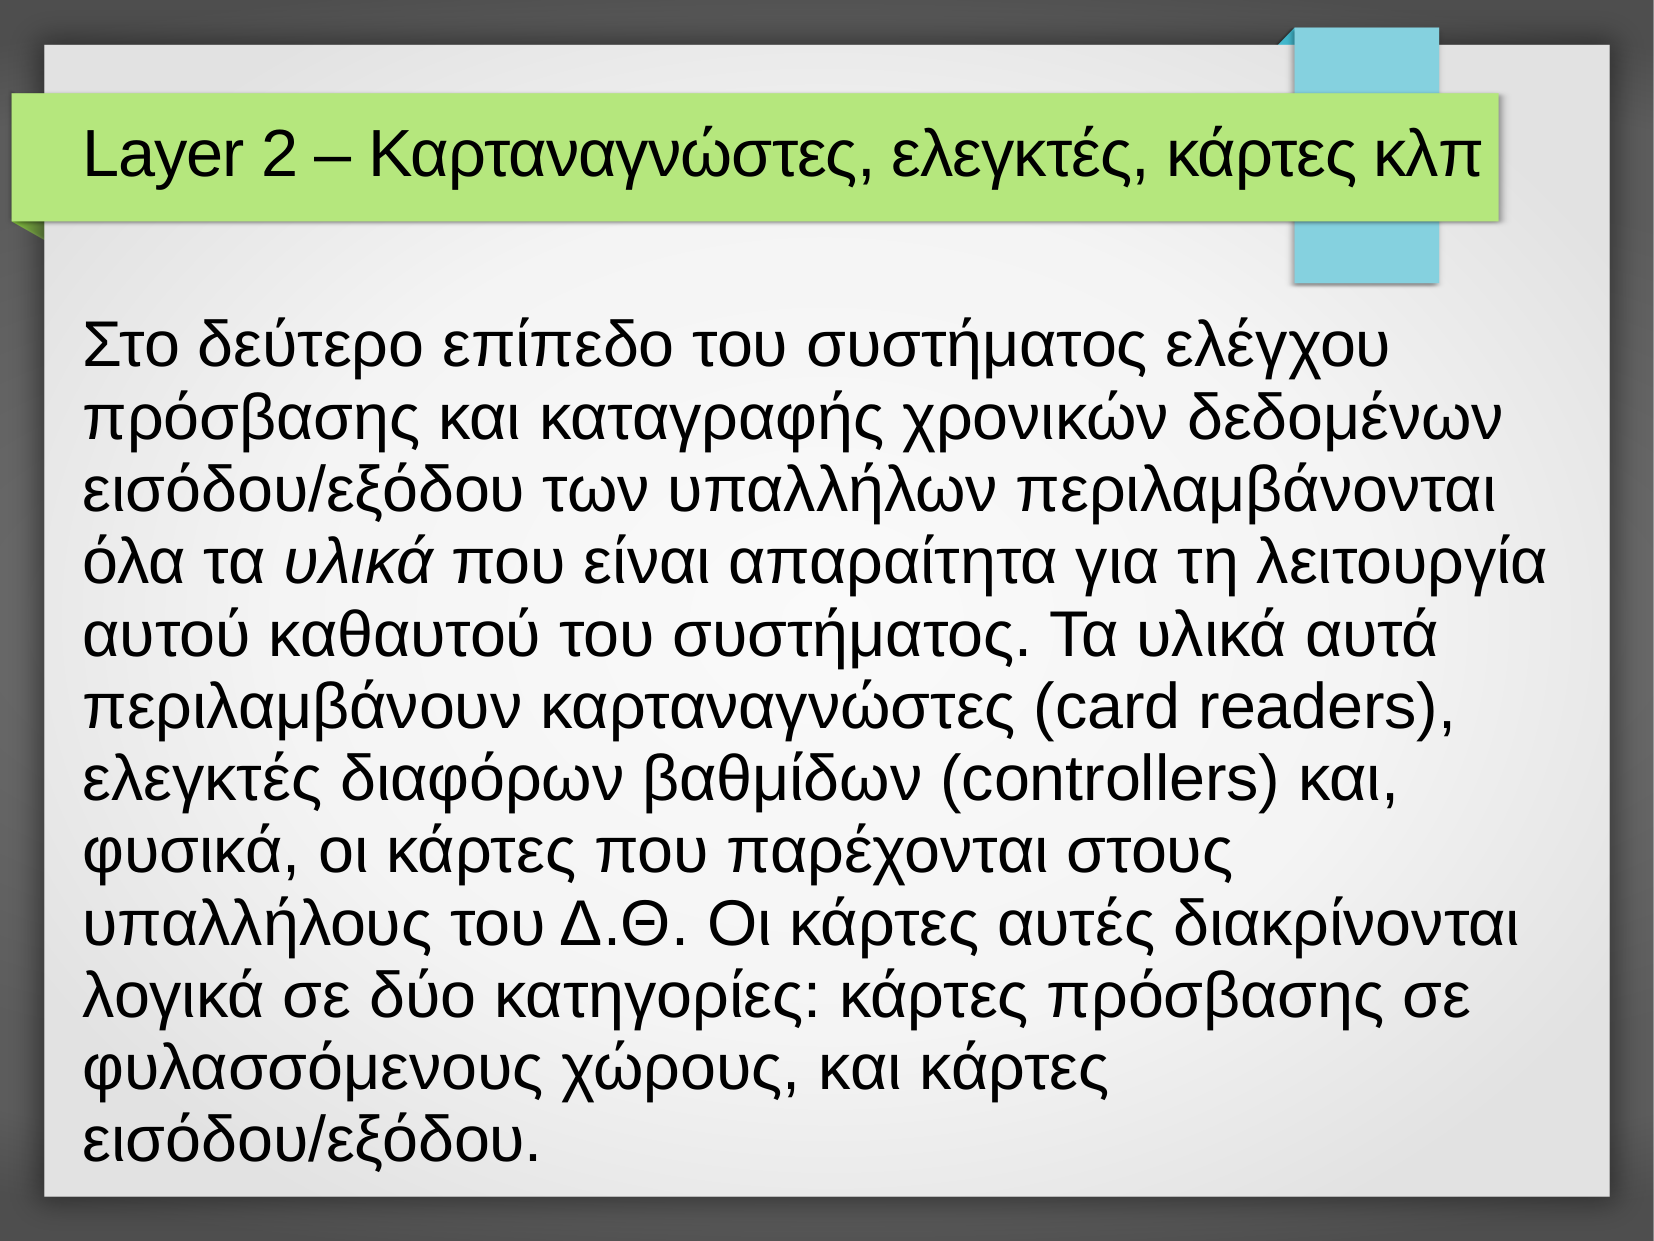

# Layer 2 ‒ Καρταναγνώστες, ελεγκτές, κάρτες κλπ
Στο δεύτερο επίπεδο του συστήματος ελέγχου πρόσβασης και καταγραφής χρονικών δεδομένων εισόδου/εξόδου των υπαλλήλων περιλαμβάνονται όλα τα υλικά που είναι απαραίτητα για τη λειτουργία αυτού καθαυτού του συστήματος. Τα υλικά αυτά περιλαμβάνουν καρταναγνώστες (card readers), ελεγκτές διαφόρων βαθμίδων (controllers) και, φυσικά, οι κάρτες που παρέχονται στους υπαλλήλους του Δ.Θ. Οι κάρτες αυτές διακρίνονται λογικά σε δύο κατηγορίες: κάρτες πρόσβασης σε φυλασσόμενους χώρους, και κάρτες εισόδου/εξόδου.